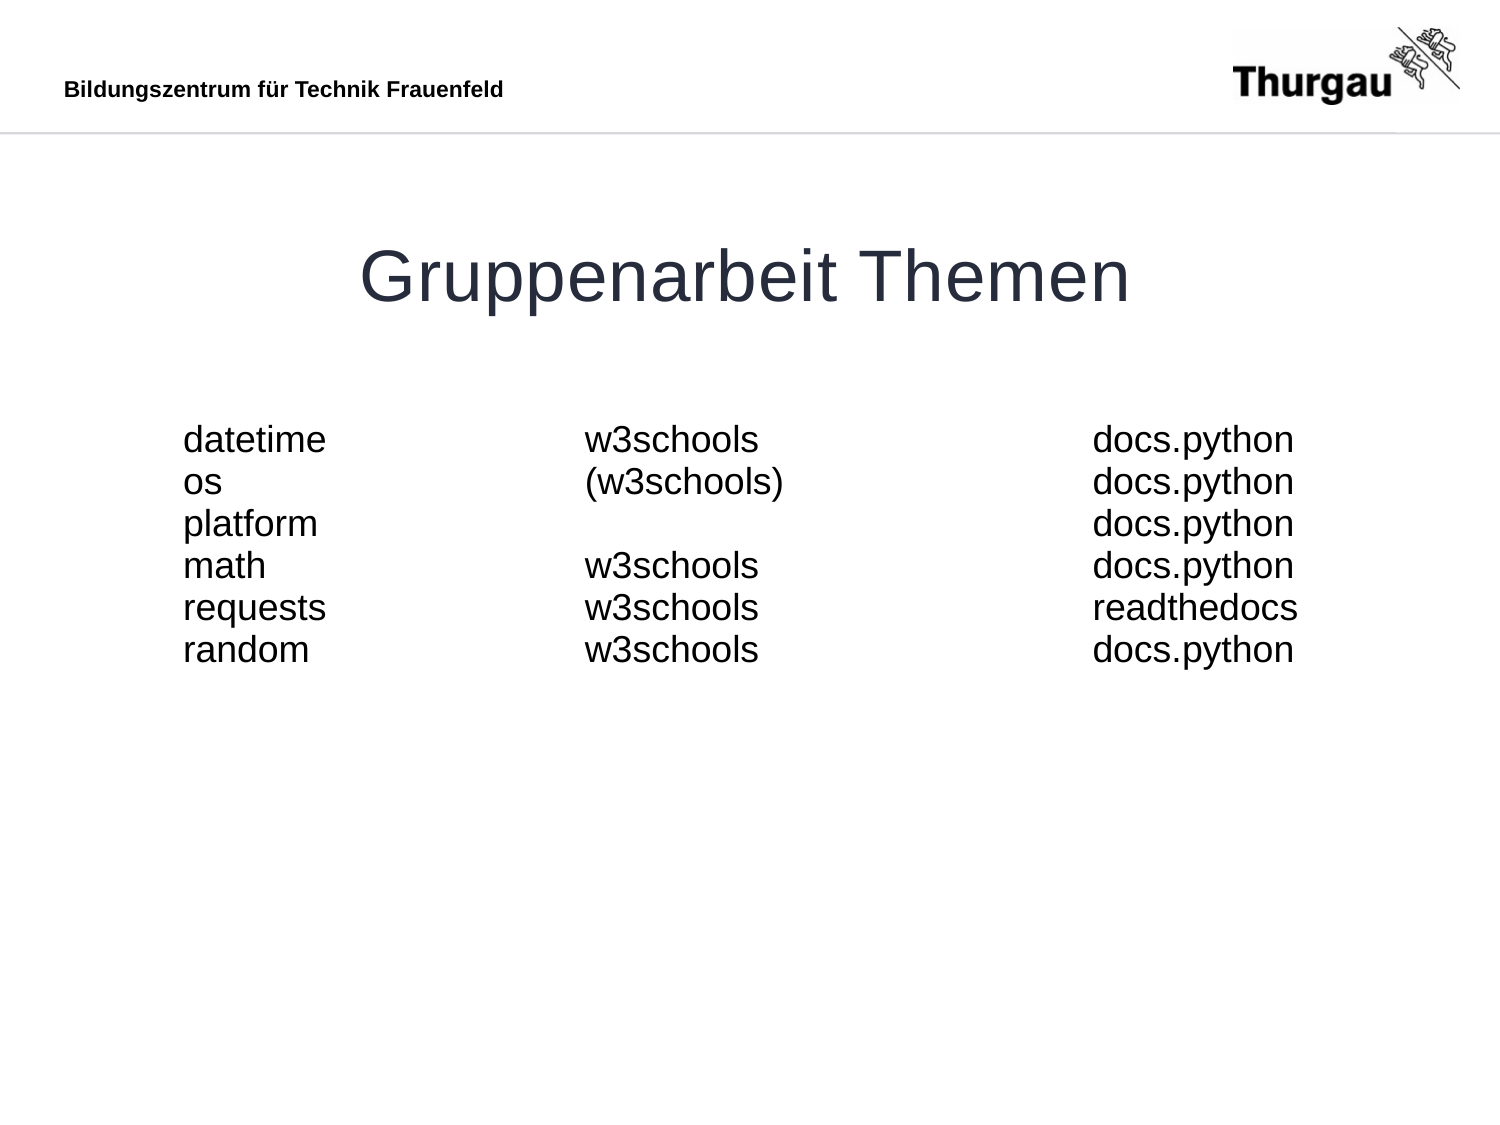

Bildungszentrum für Technik Frauenfeld
Gruppenarbeit Themen
datetime	w3schools	docs.python
os	(w3schools)	docs.python
platform		docs.python
math	w3schools	docs.python
requests	w3schools	readthedocs
random	w3schools	docs.python